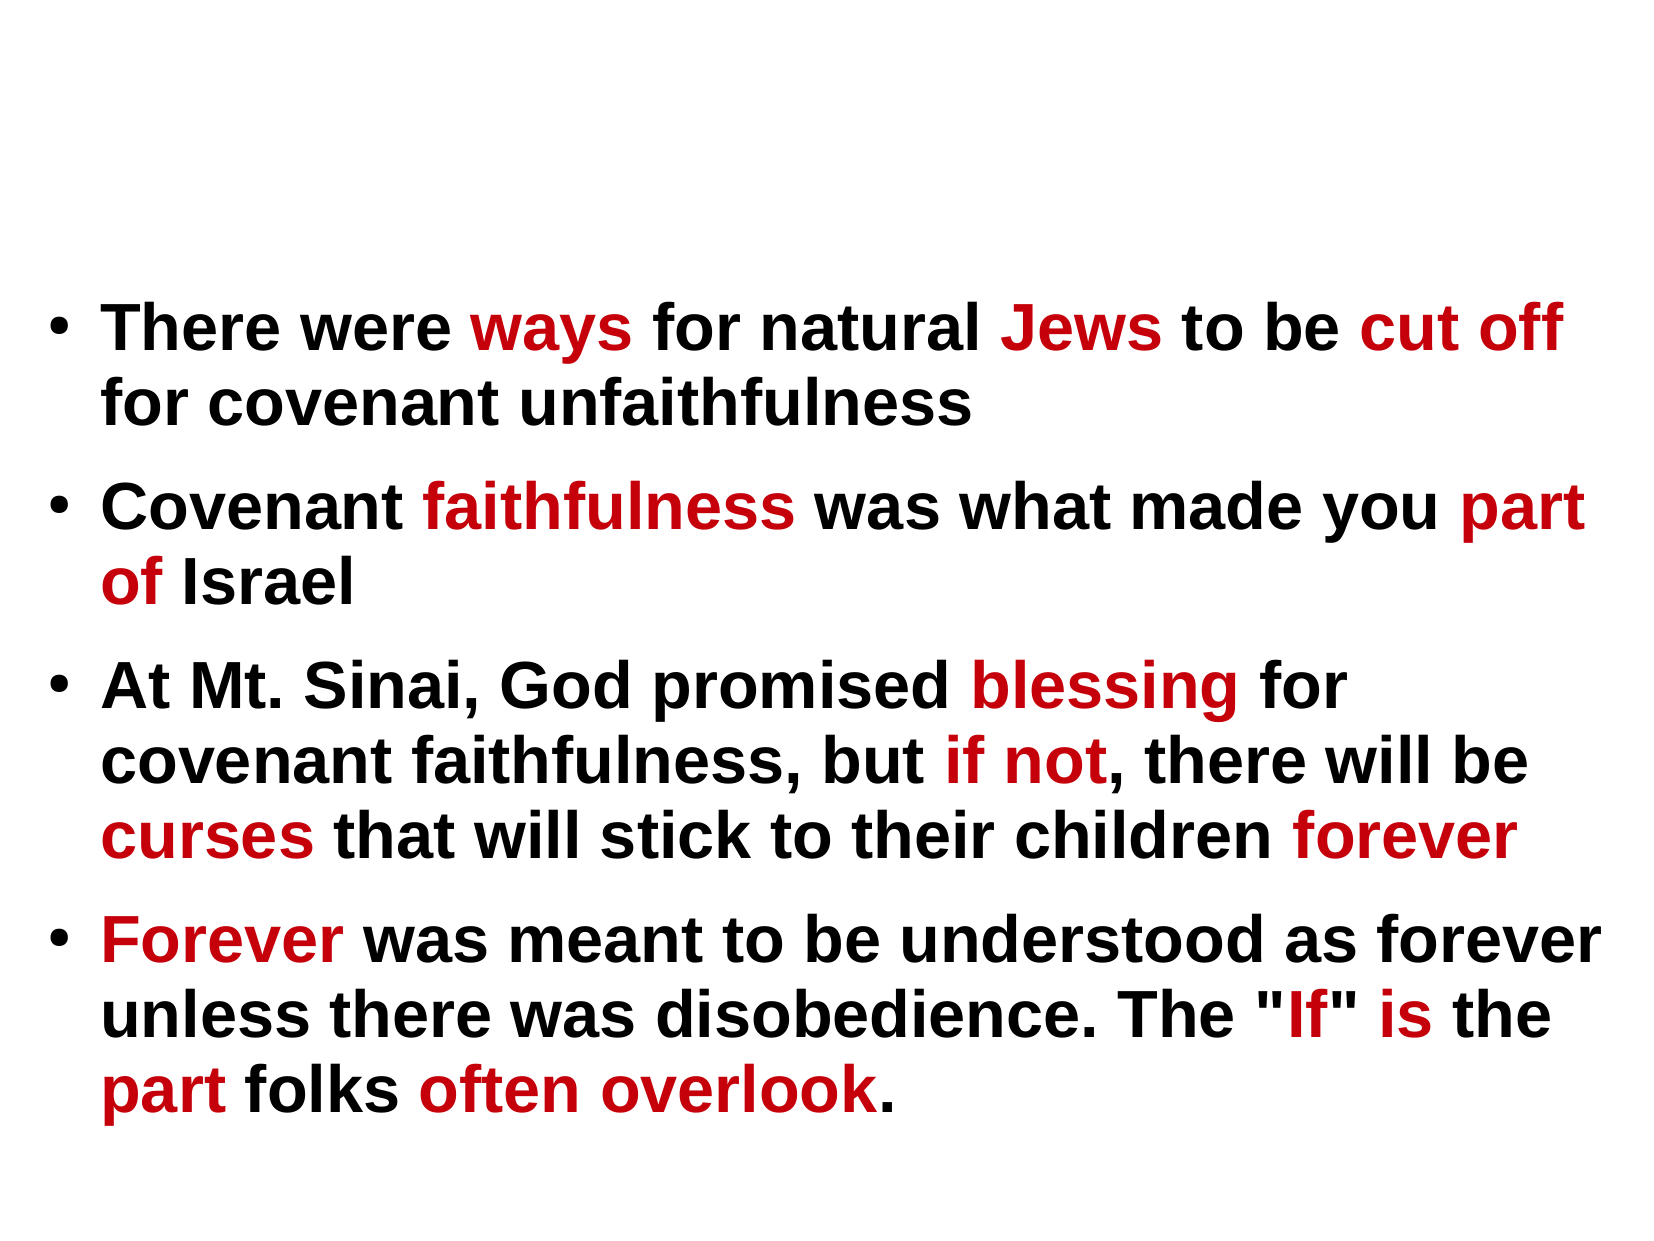

#
There were ways for natural Jews to be cut off for covenant unfaithfulness
Covenant faithfulness was what made you part of Israel
At Mt. Sinai, God promised blessing for covenant faithfulness, but if not, there will be curses that will stick to their children forever
Forever was meant to be understood as forever unless there was disobedience. The "If" is the part folks often overlook.